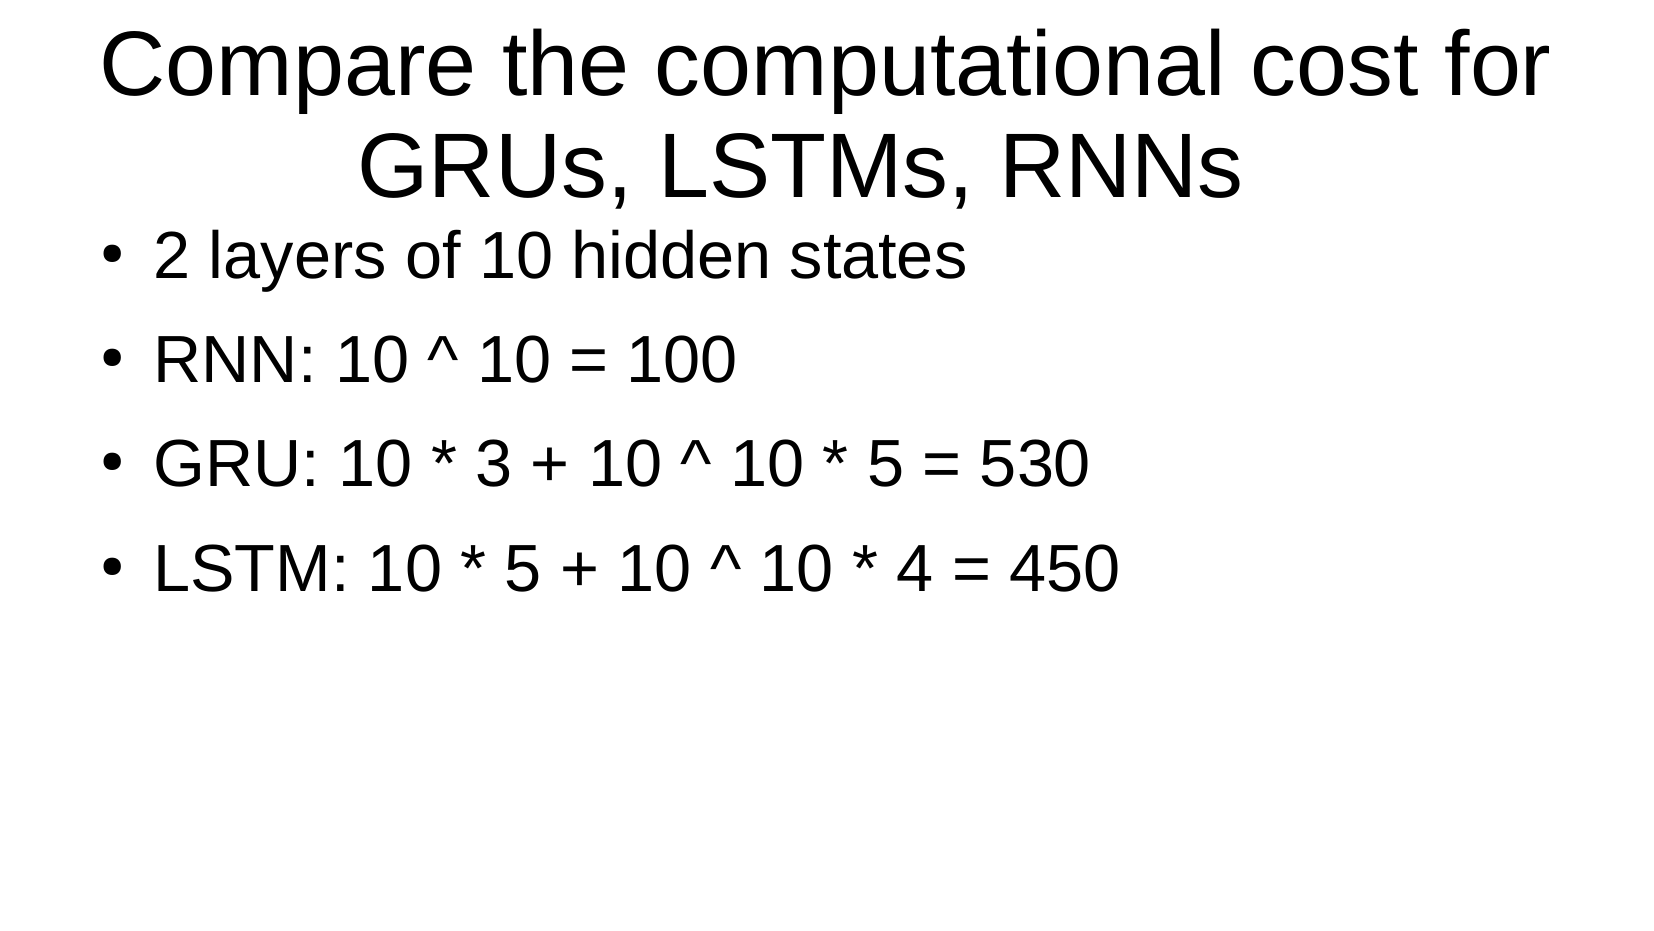

# Compare the computational cost for GRUs, LSTMs, RNNs
2 layers of 10 hidden states
RNN: 10 ^ 10 = 100
GRU: 10 * 3 + 10 ^ 10 * 5 = 530
LSTM: 10 * 5 + 10 ^ 10 * 4 = 450